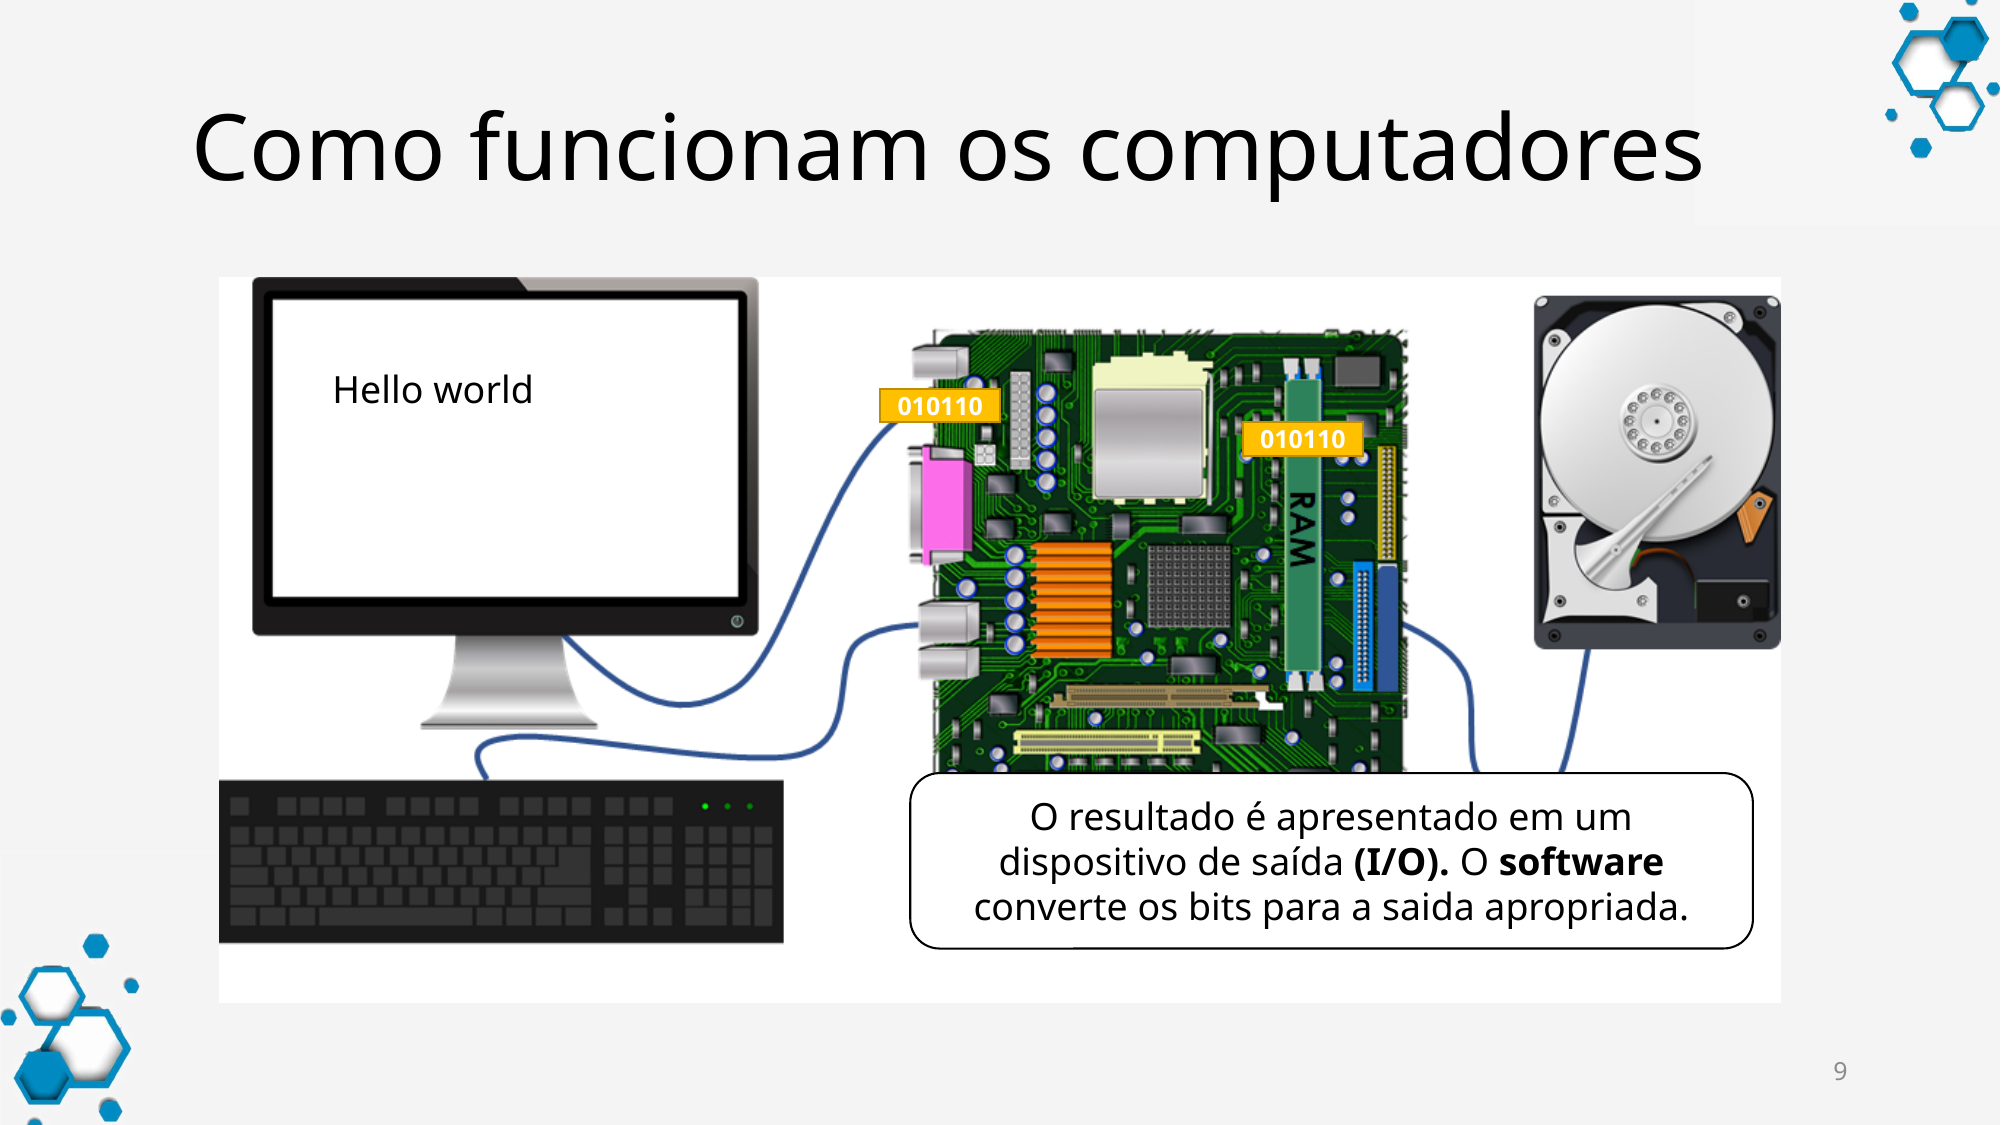

# Como funcionam os computadores
Hello world
010110
010110
O resultado é apresentado em um dispositivo de saída (I/O). O software converte os bits para a saida apropriada.